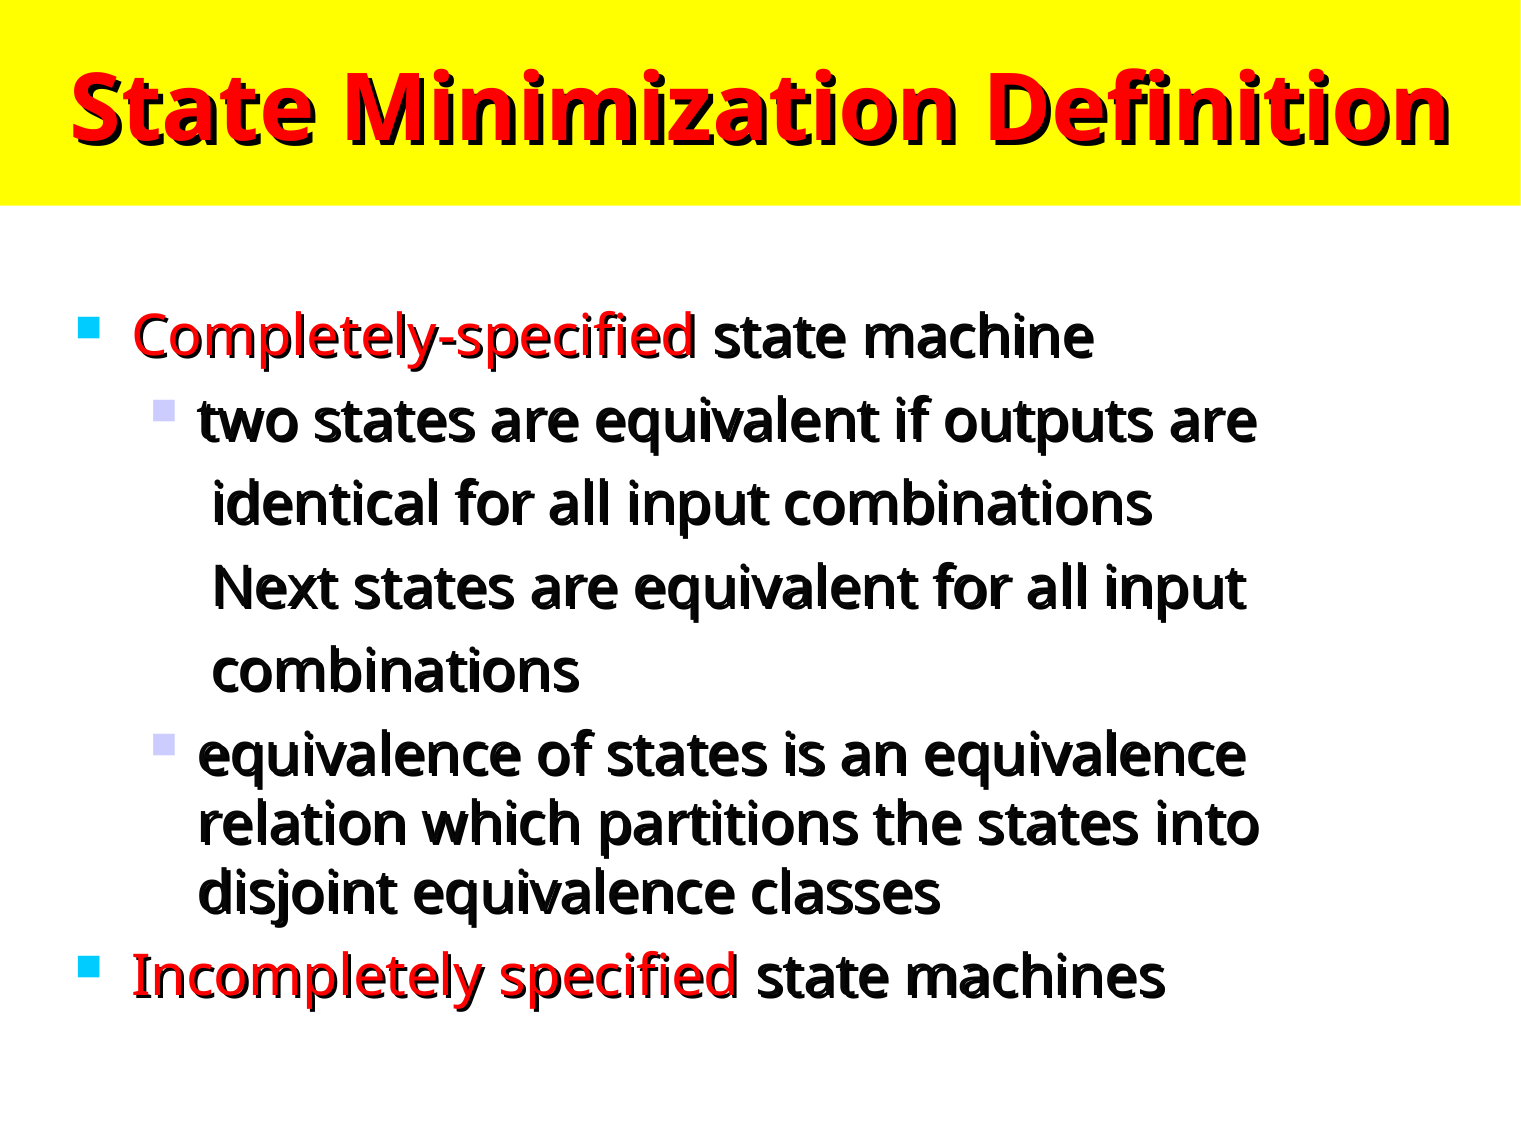

# State Minimization Definition
Completely-specified state machine
two states are equivalent if outputs are
 identical for all input combinations
 Next states are equivalent for all input
 combinations
equivalence of states is an equivalence relation which partitions the states into disjoint equivalence classes
Incompletely specified state machines